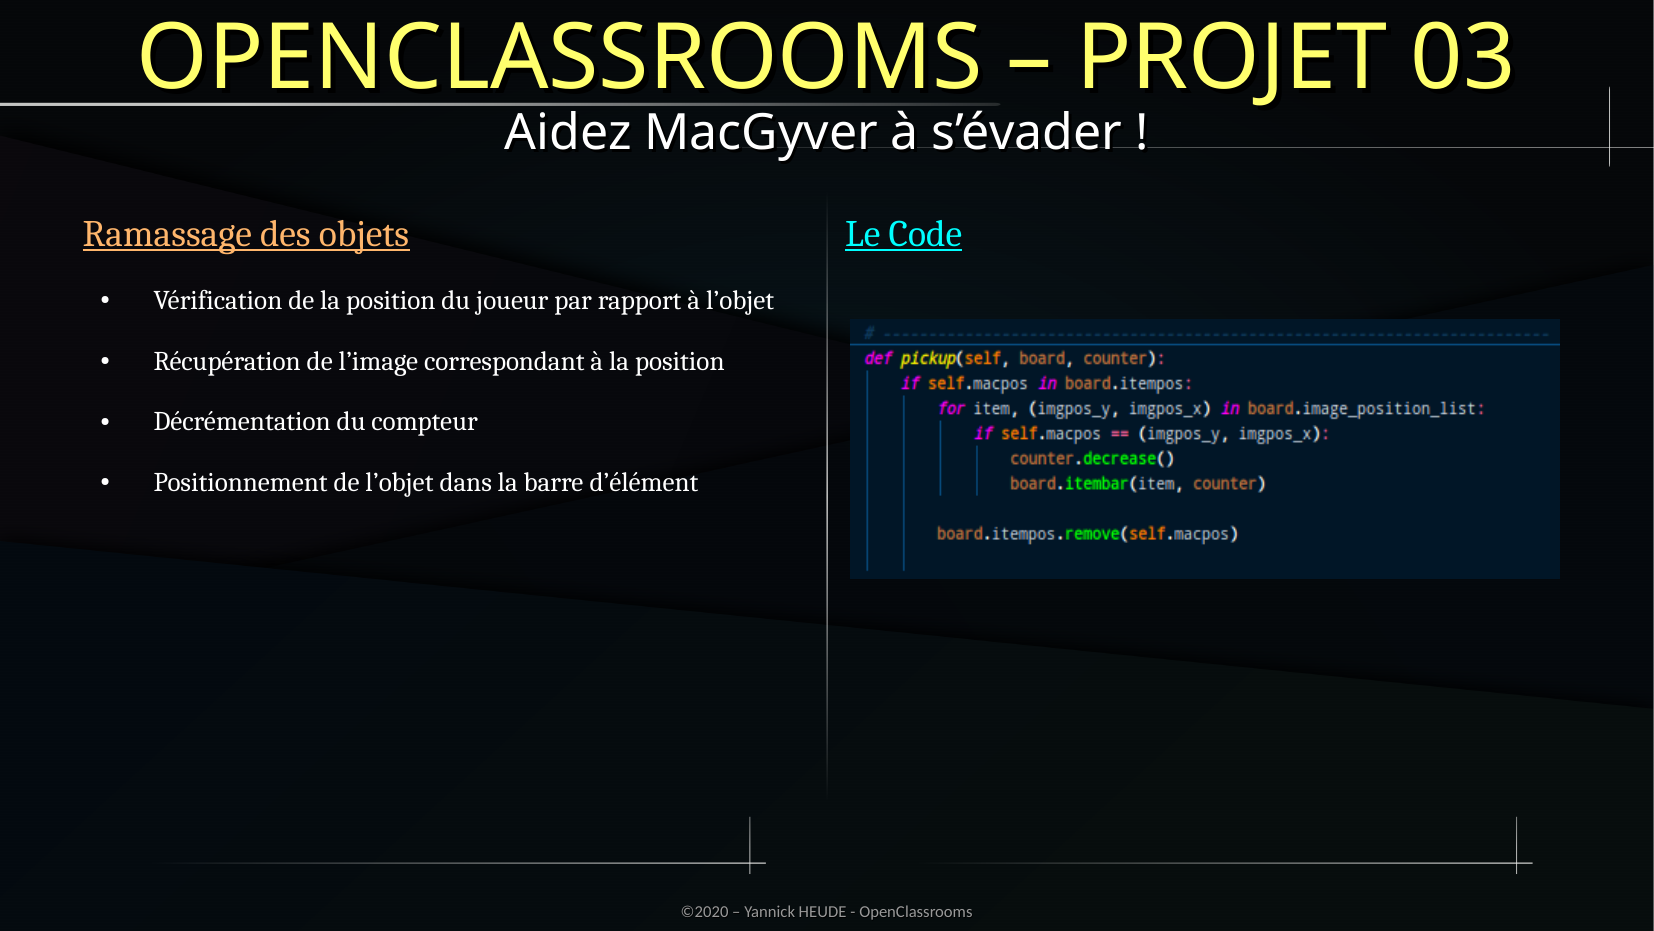

# OPENCLASSROOMS – PROJET 03
Aidez MacGyver à s’évader !
Ramassage des objets
Vérification de la position du joueur par rapport à l’objet
Récupération de l’image correspondant à la position
Décrémentation du compteur
Positionnement de l’objet dans la barre d’élément
Le Code
©2020 – Yannick HEUDE - OpenClassrooms